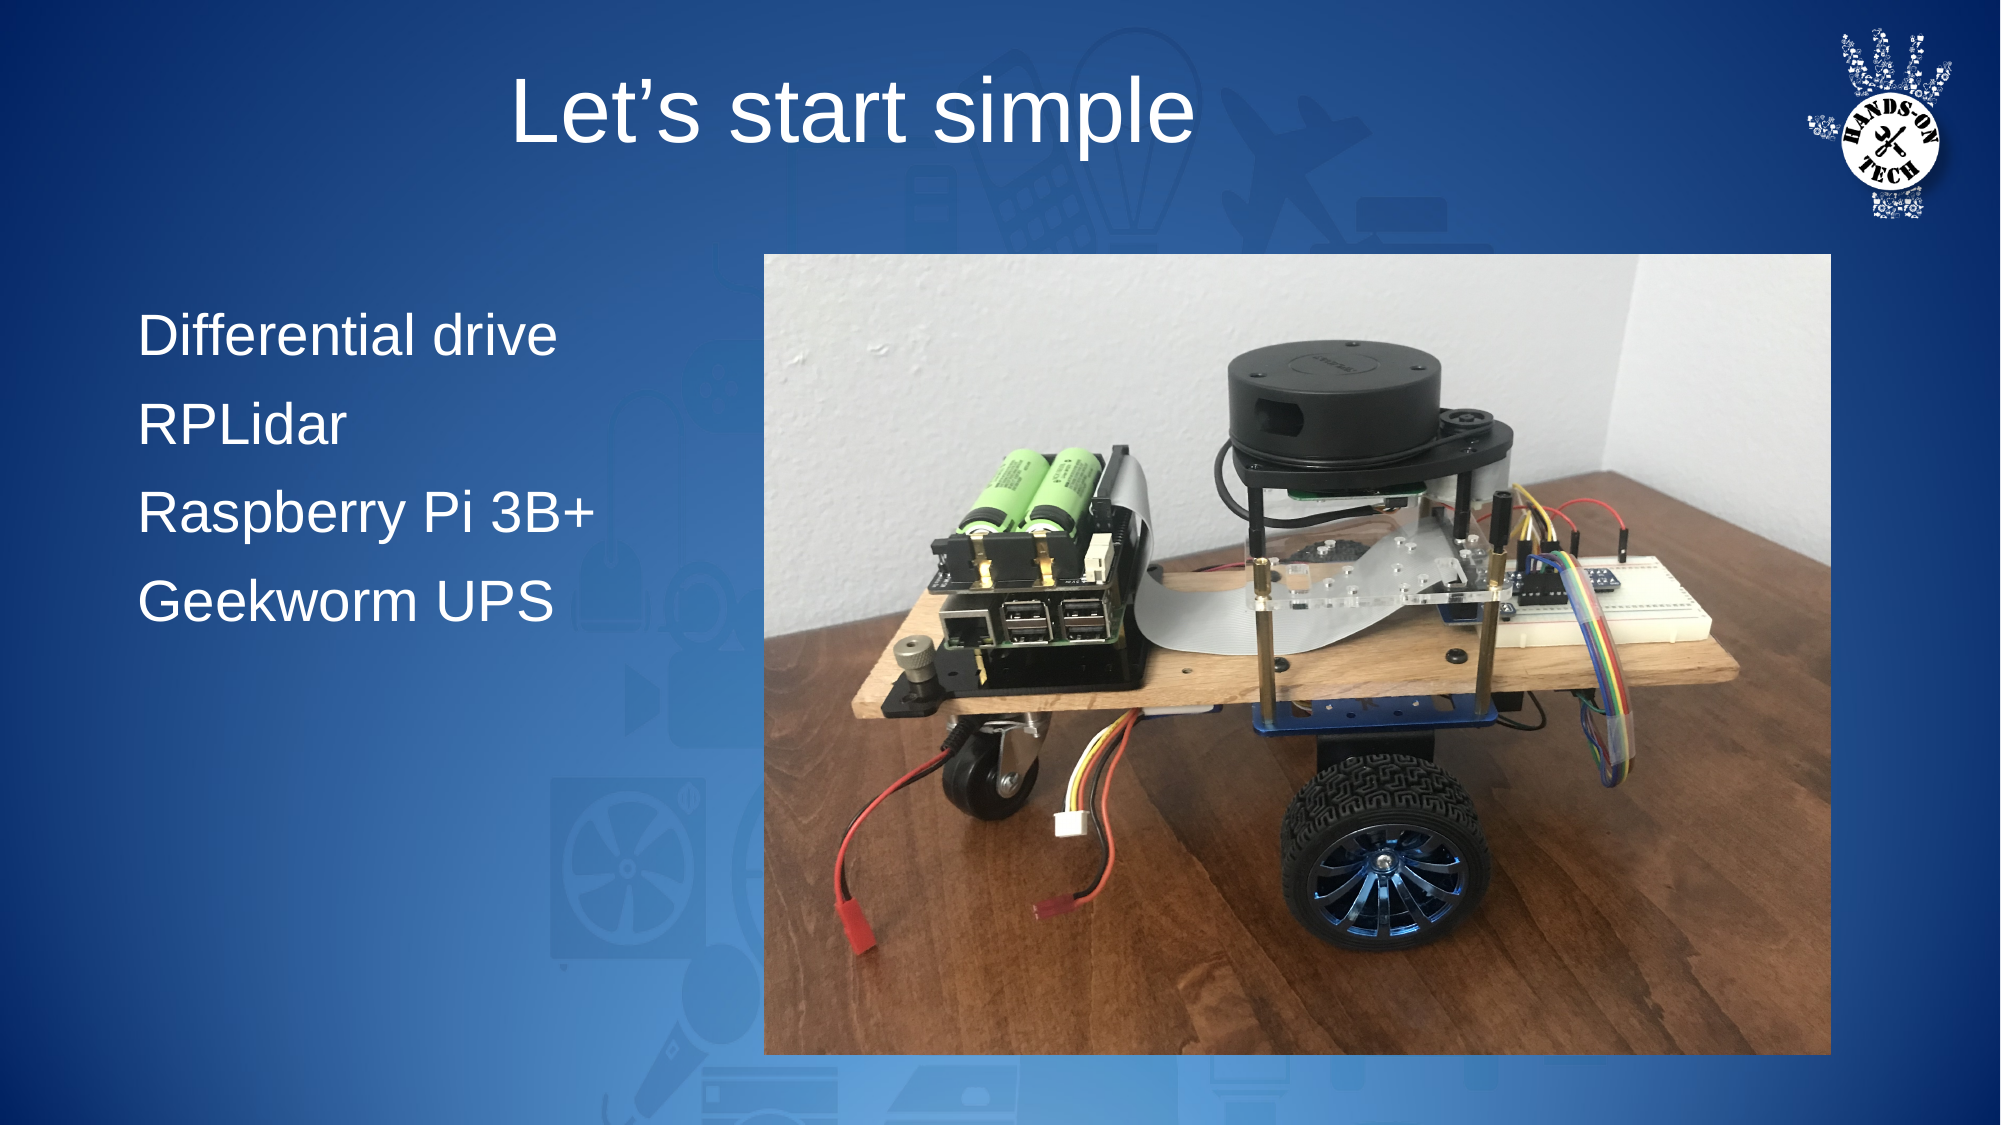

Let’s start simple
Differential drive
RPLidar
Raspberry Pi 3B+
Geekworm UPS